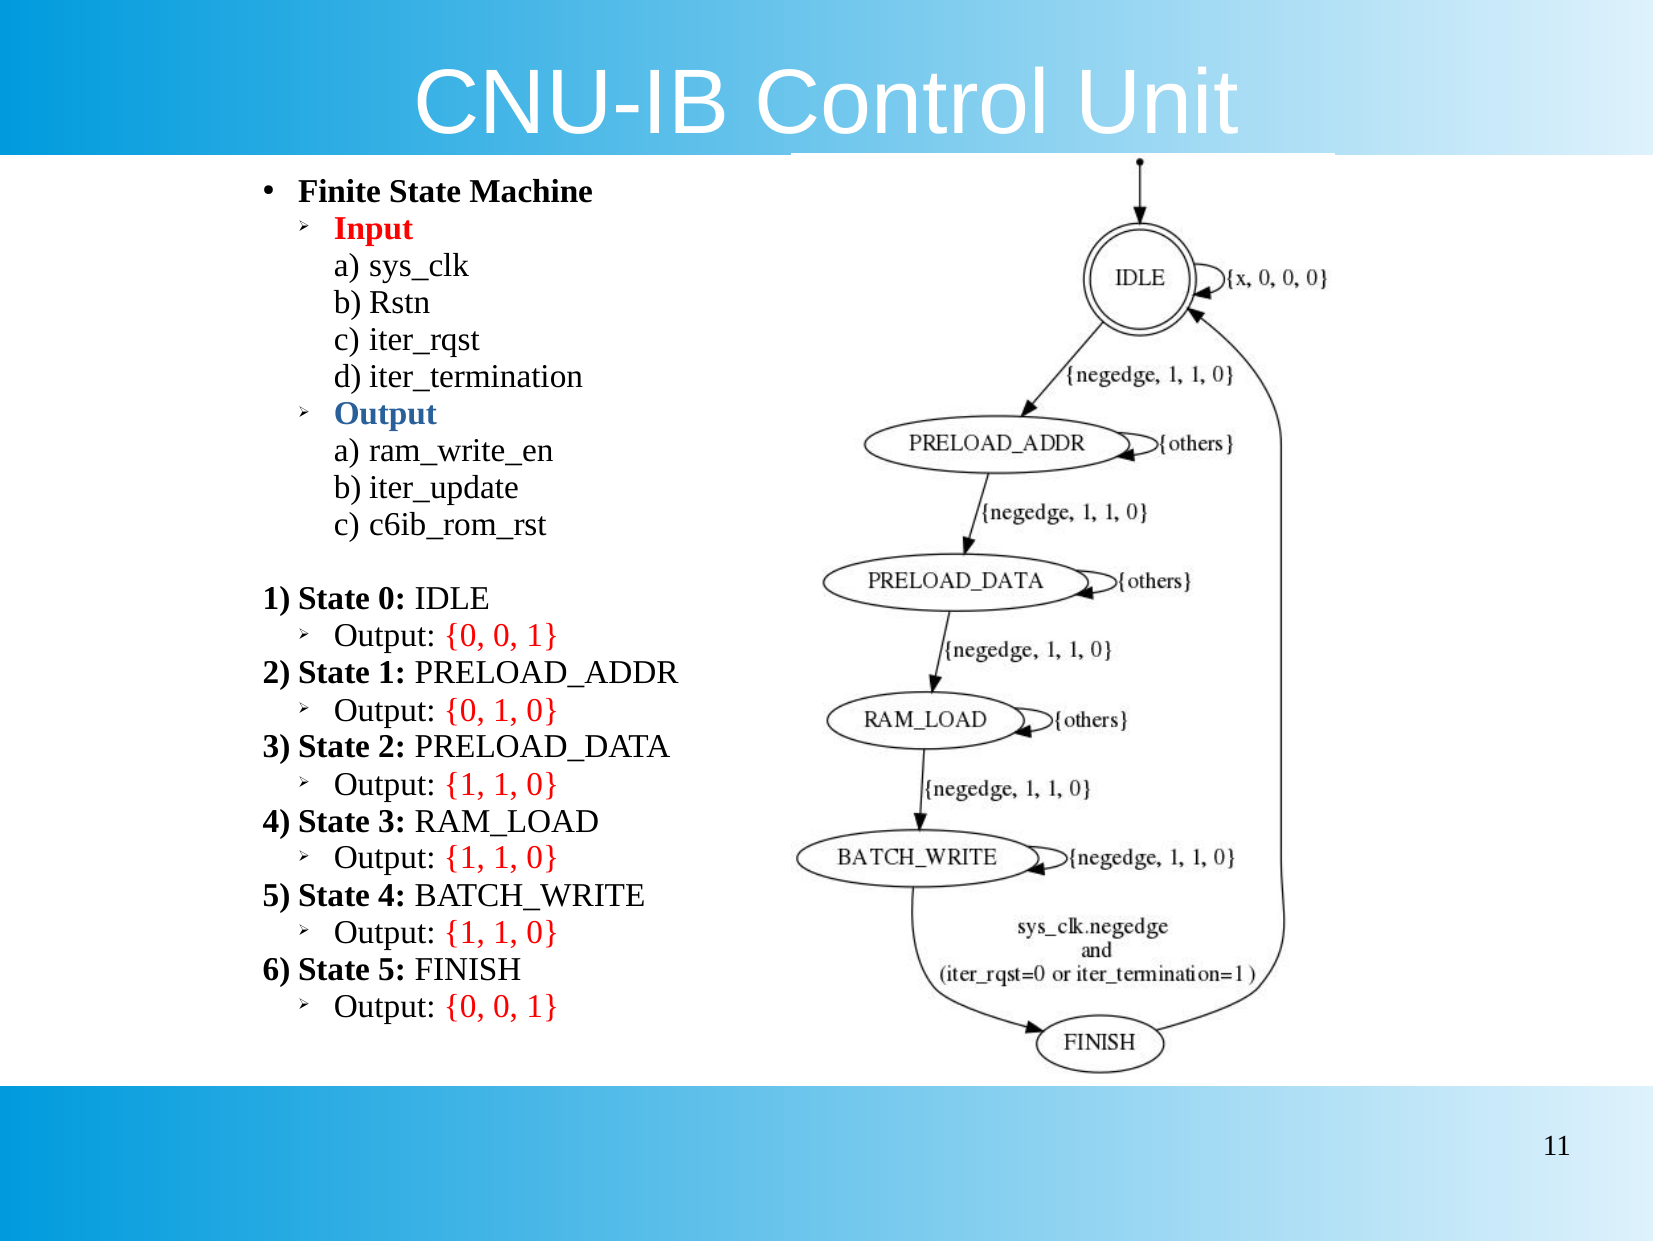

# CNU-IB Control Unit
Finite State Machine
Input
sys_clk
Rstn
iter_rqst
iter_termination
Output
ram_write_en
iter_update
c6ib_rom_rst
State 0: IDLE
Output: {0, 0, 1}
State 1: PRELOAD_ADDR
Output: {0, 1, 0}
State 2: PRELOAD_DATA
Output: {1, 1, 0}
State 3: RAM_LOAD
Output: {1, 1, 0}
State 4: BATCH_WRITE
Output: {1, 1, 0}
State 5: FINISH
Output: {0, 0, 1}
11